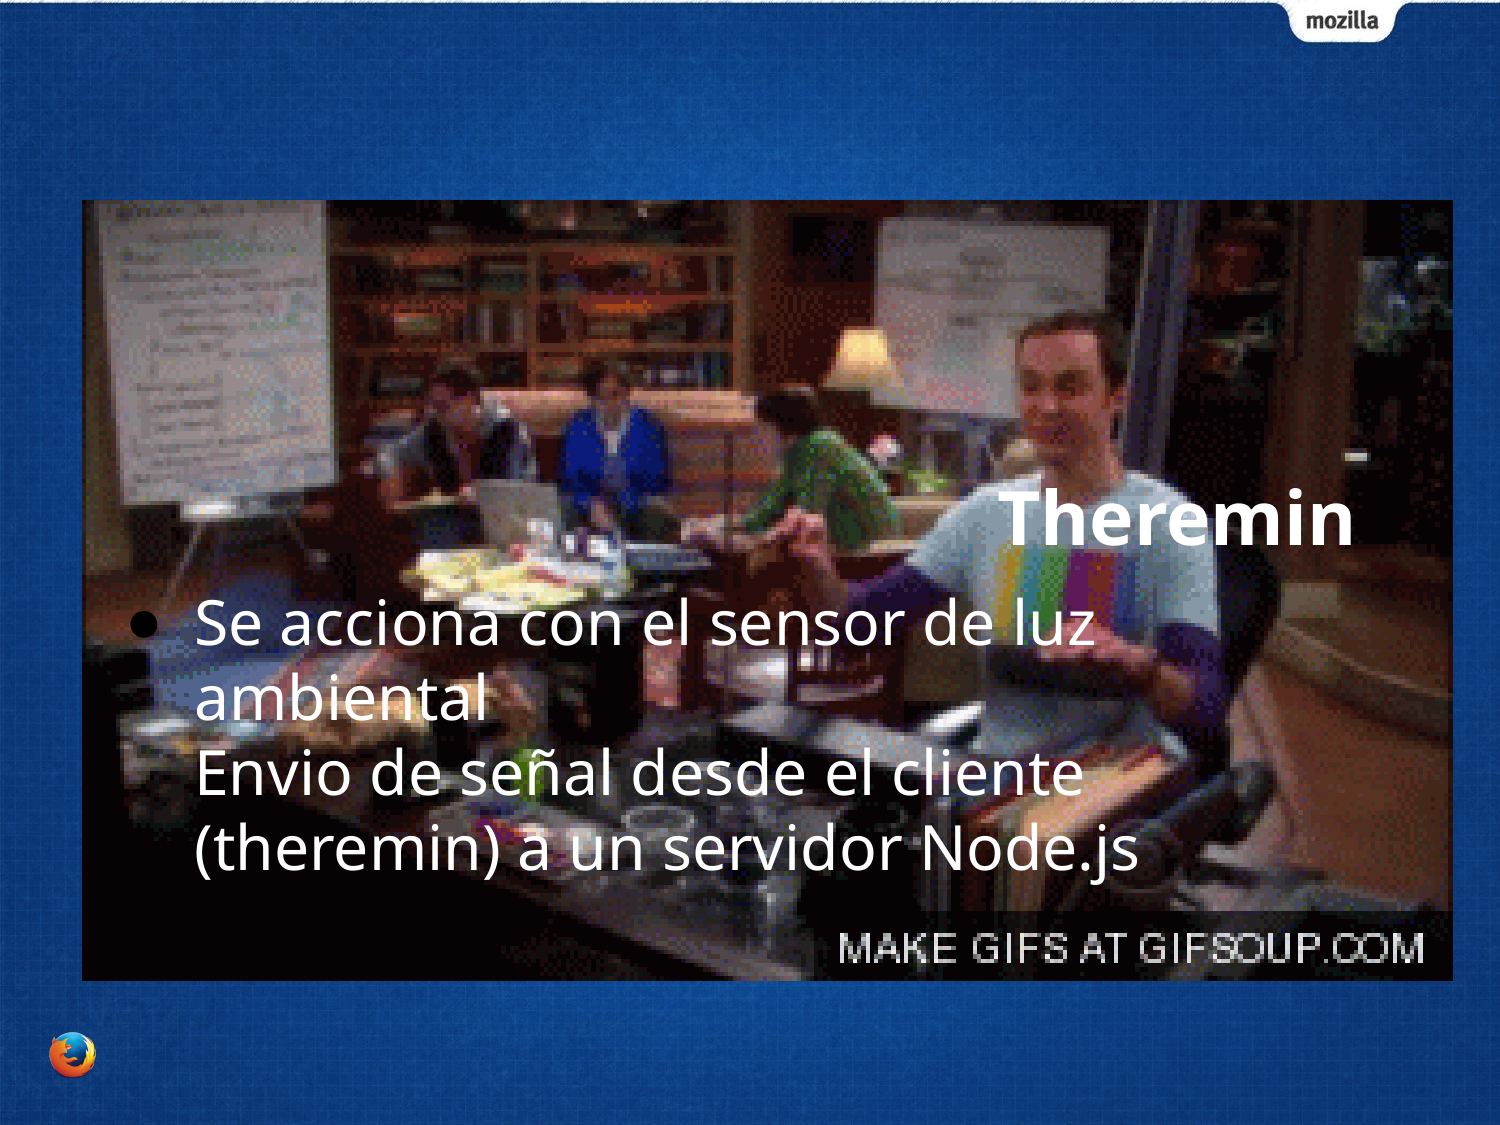

Theremin
# Se acciona con el sensor de luz ambiental Envio de señal desde el cliente (theremin) a un servidor Node.js